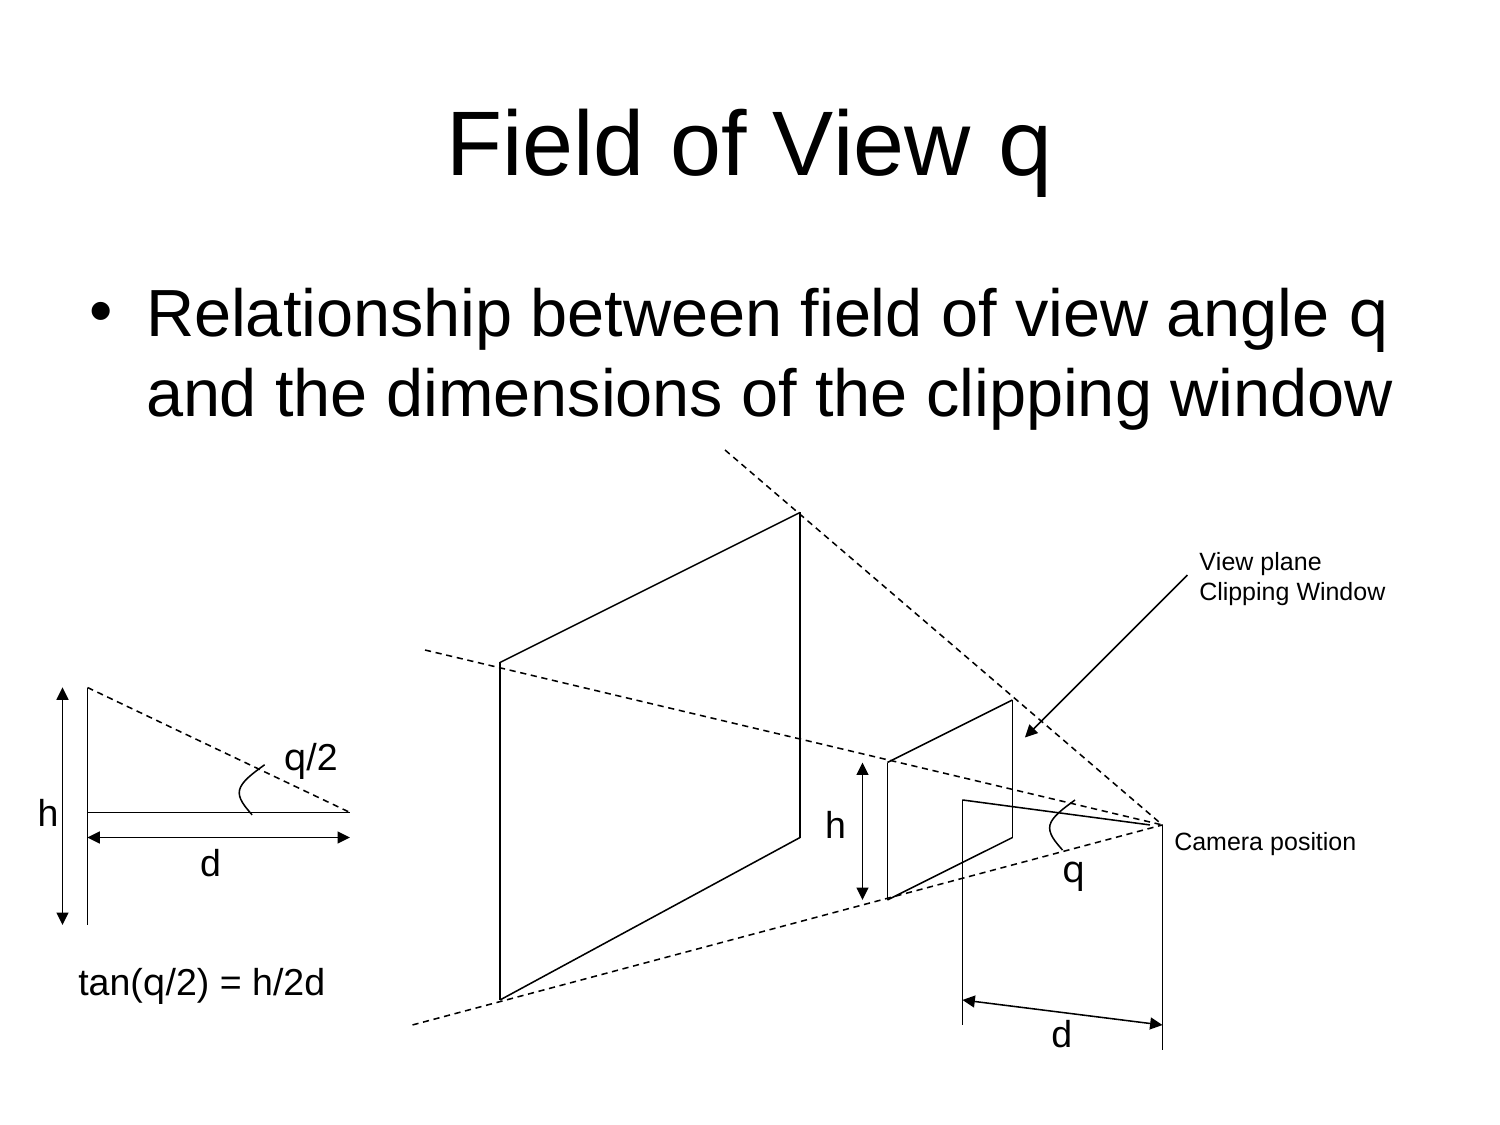

# Field of View q
Relationship between field of view angle q and the dimensions of the clipping window
View plane
Clipping Window
q/2
h
h
Camera position
d
q
tan(q/2) = h/2d
d